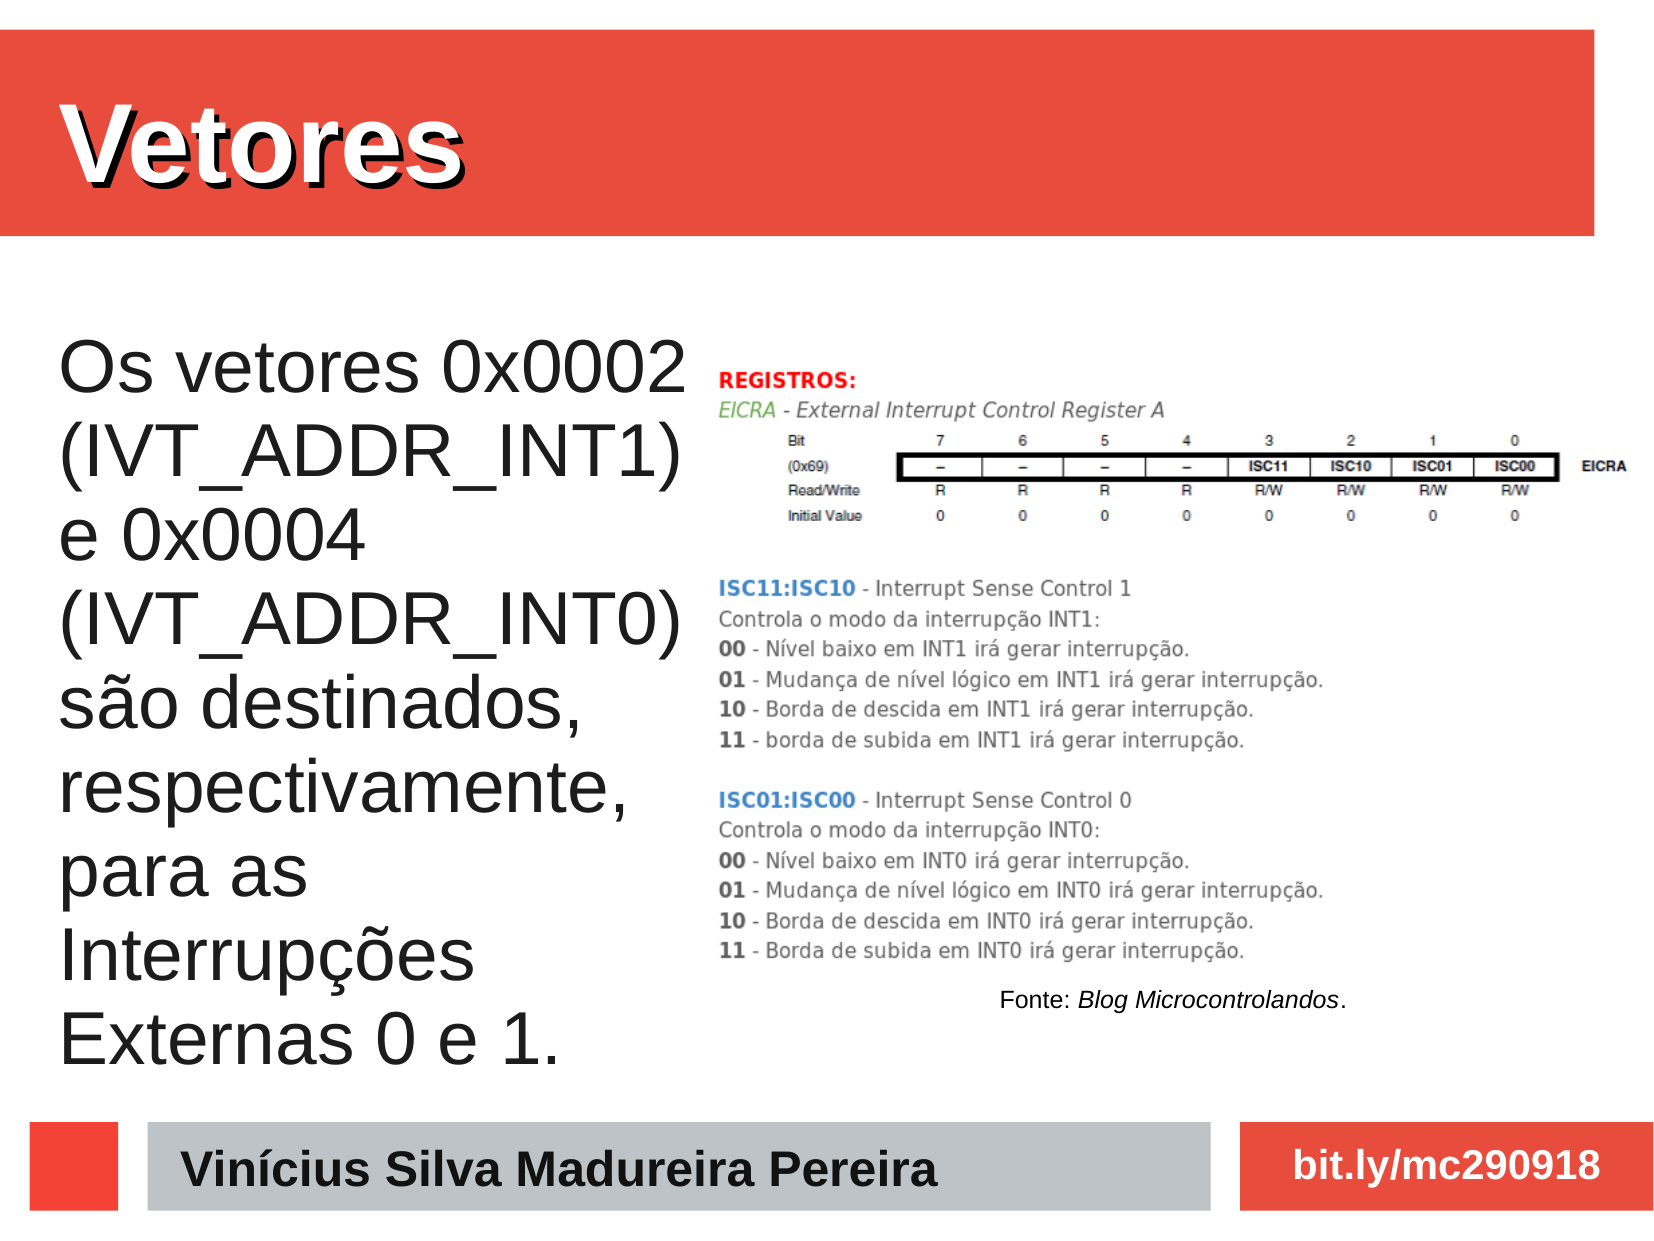

# Vetores
Os vetores 0x0002 (IVT_ADDR_INT1) e 0x0004 (IVT_ADDR_INT0) são destinados, respectivamente, para as Interrupções Externas 0 e 1.
Fonte: Blog Microcontrolandos.
Vinícius Silva Madureira Pereira
bit.ly/mc290918